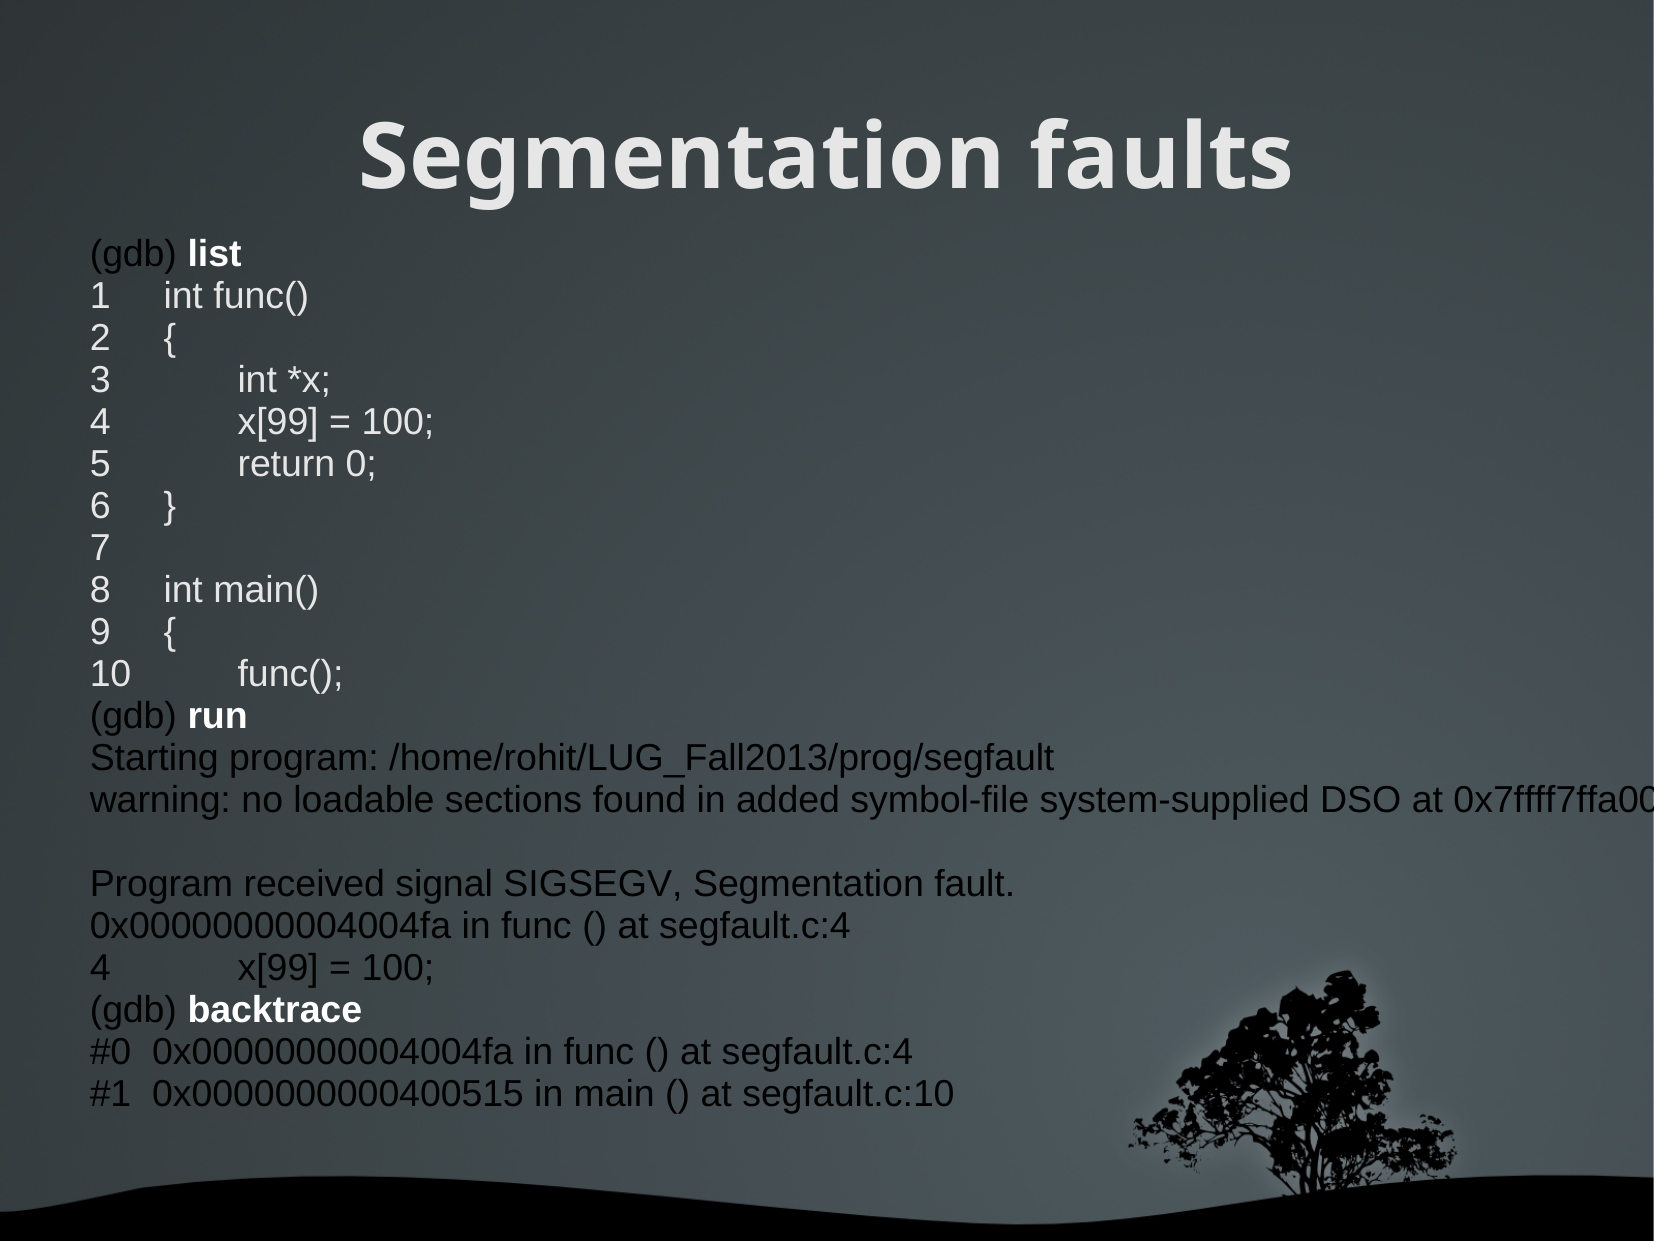

# Segmentation faults
(gdb) list
1	int func()
2	{
3		int *x;
4		x[99] = 100;
5		return 0;
6	}
7
8	int main()
9	{
10		func();
(gdb) run
Starting program: /home/rohit/LUG_Fall2013/prog/segfault
warning: no loadable sections found in added symbol-file system-supplied DSO at 0x7ffff7ffa000
Program received signal SIGSEGV, Segmentation fault.
0x00000000004004fa in func () at segfault.c:4
4		x[99] = 100;
(gdb) backtrace
#0 0x00000000004004fa in func () at segfault.c:4
#1 0x0000000000400515 in main () at segfault.c:10